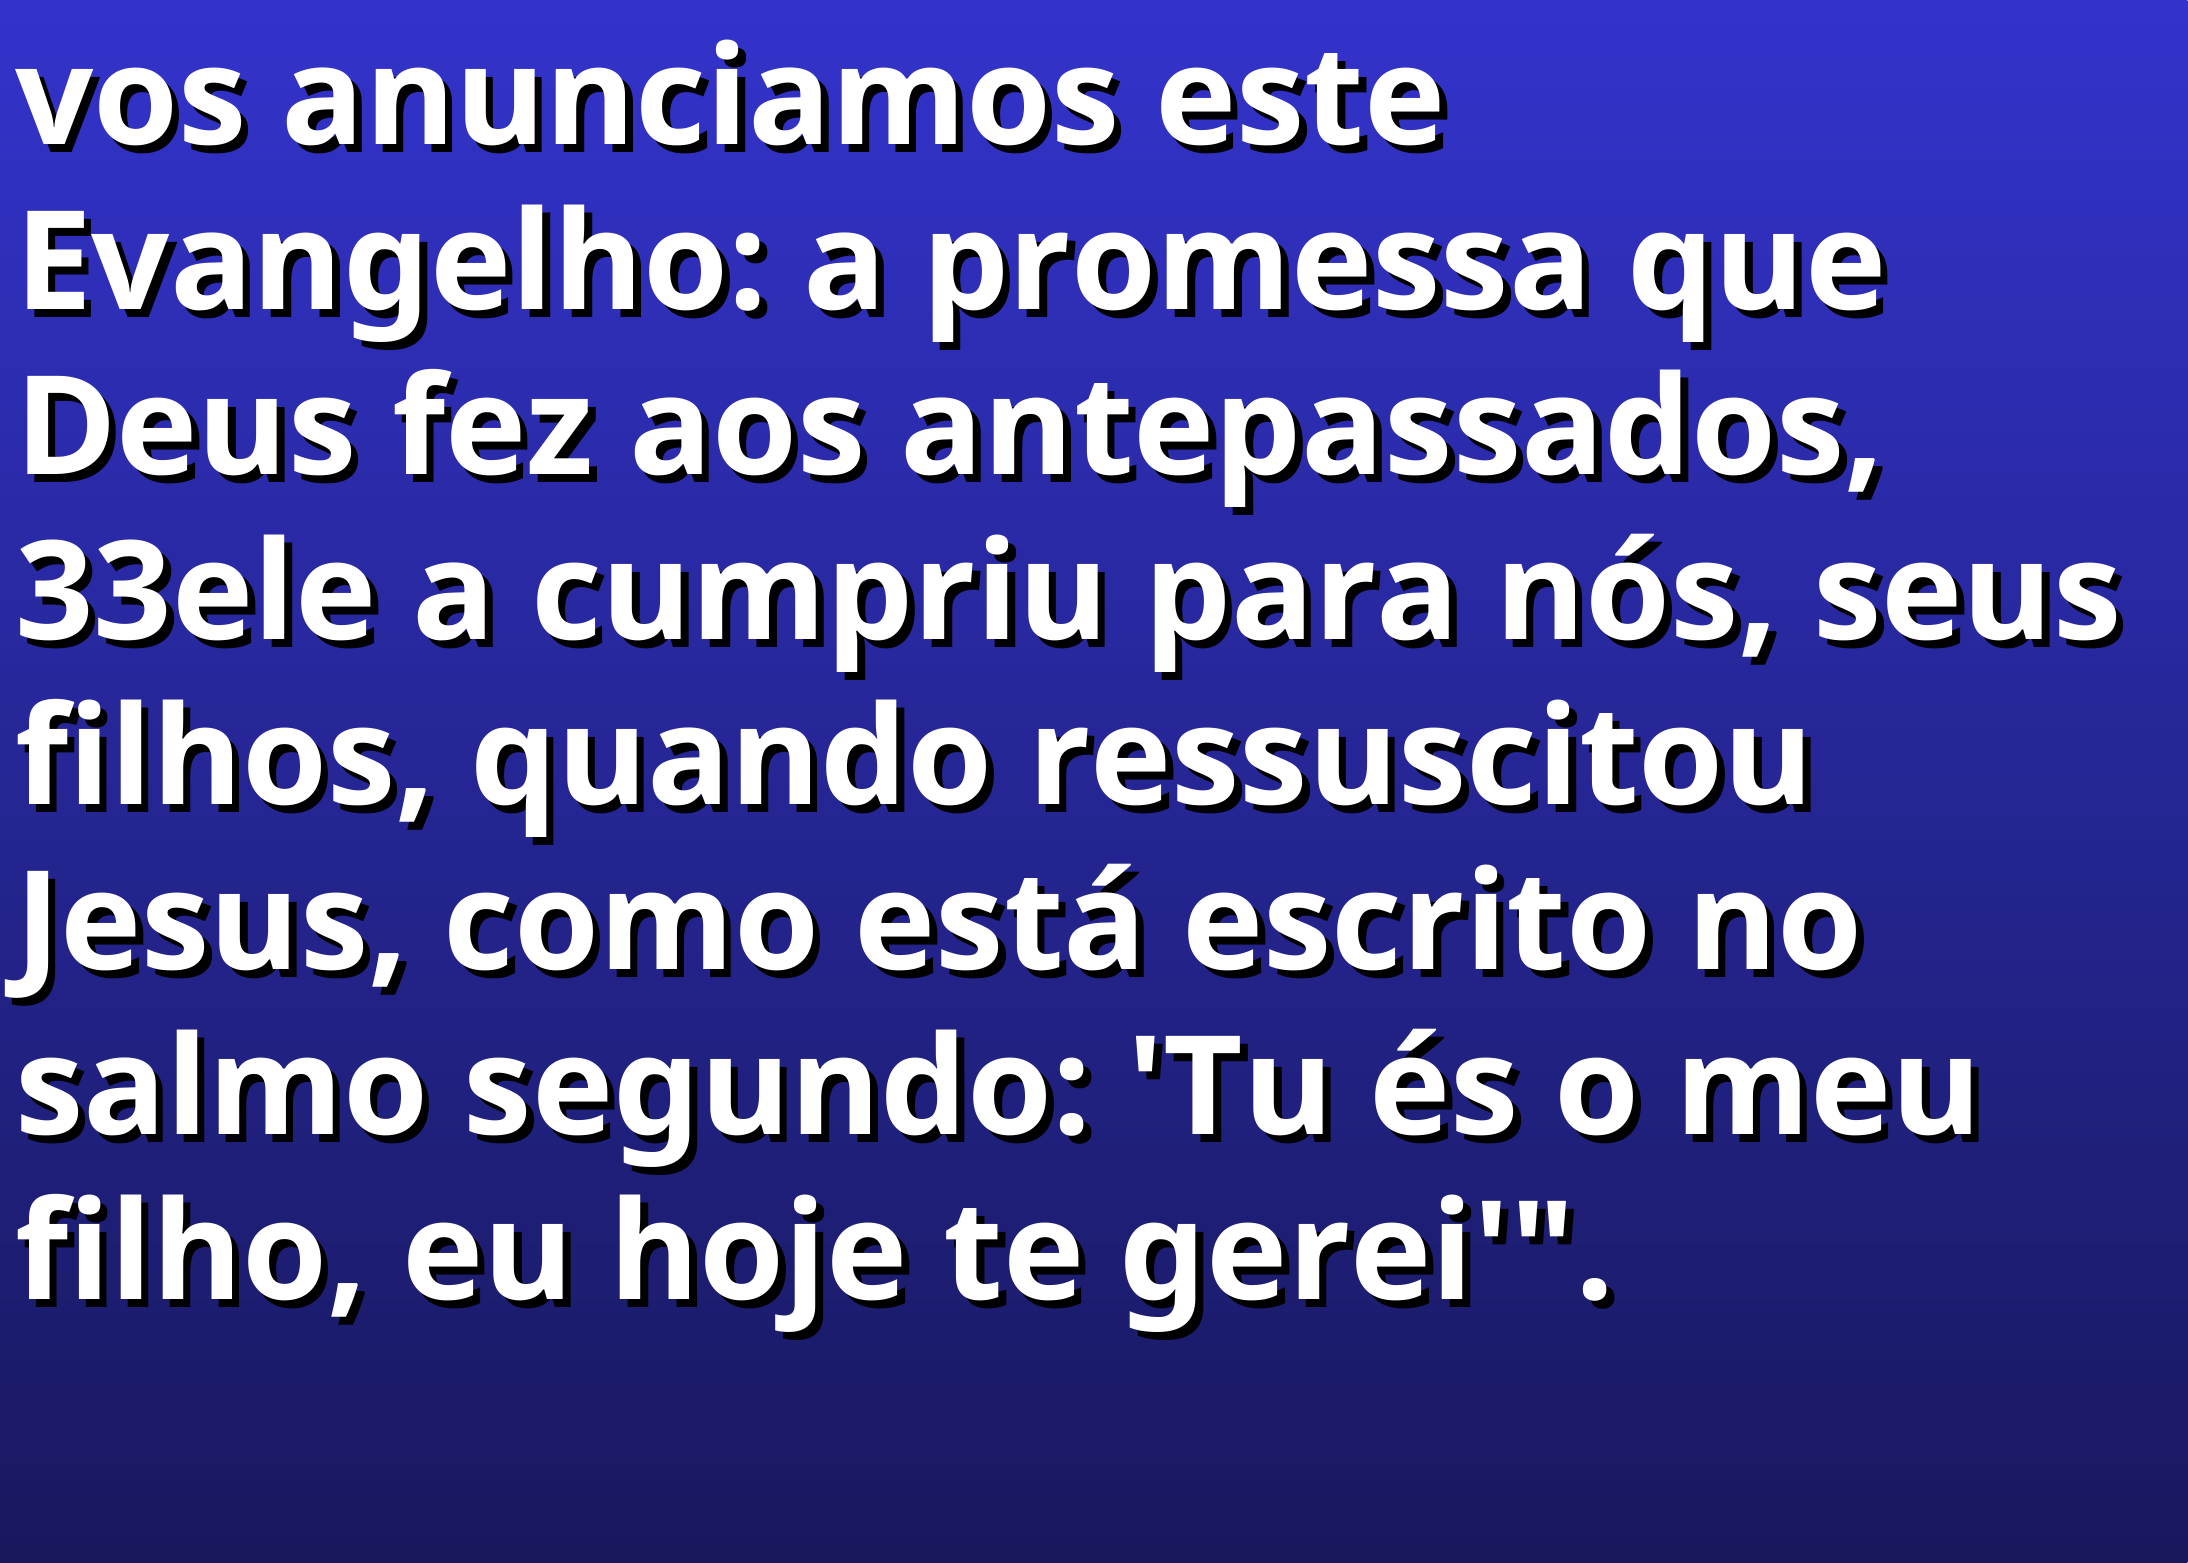

vos anunciamos este Evangelho: a promessa que Deus fez aos antepassados, 33ele a cumpriu para nós, seus filhos, quando ressuscitou Jesus, como está escrito no salmo segundo: 'Tu és o meu filho, eu hoje te gerei'".